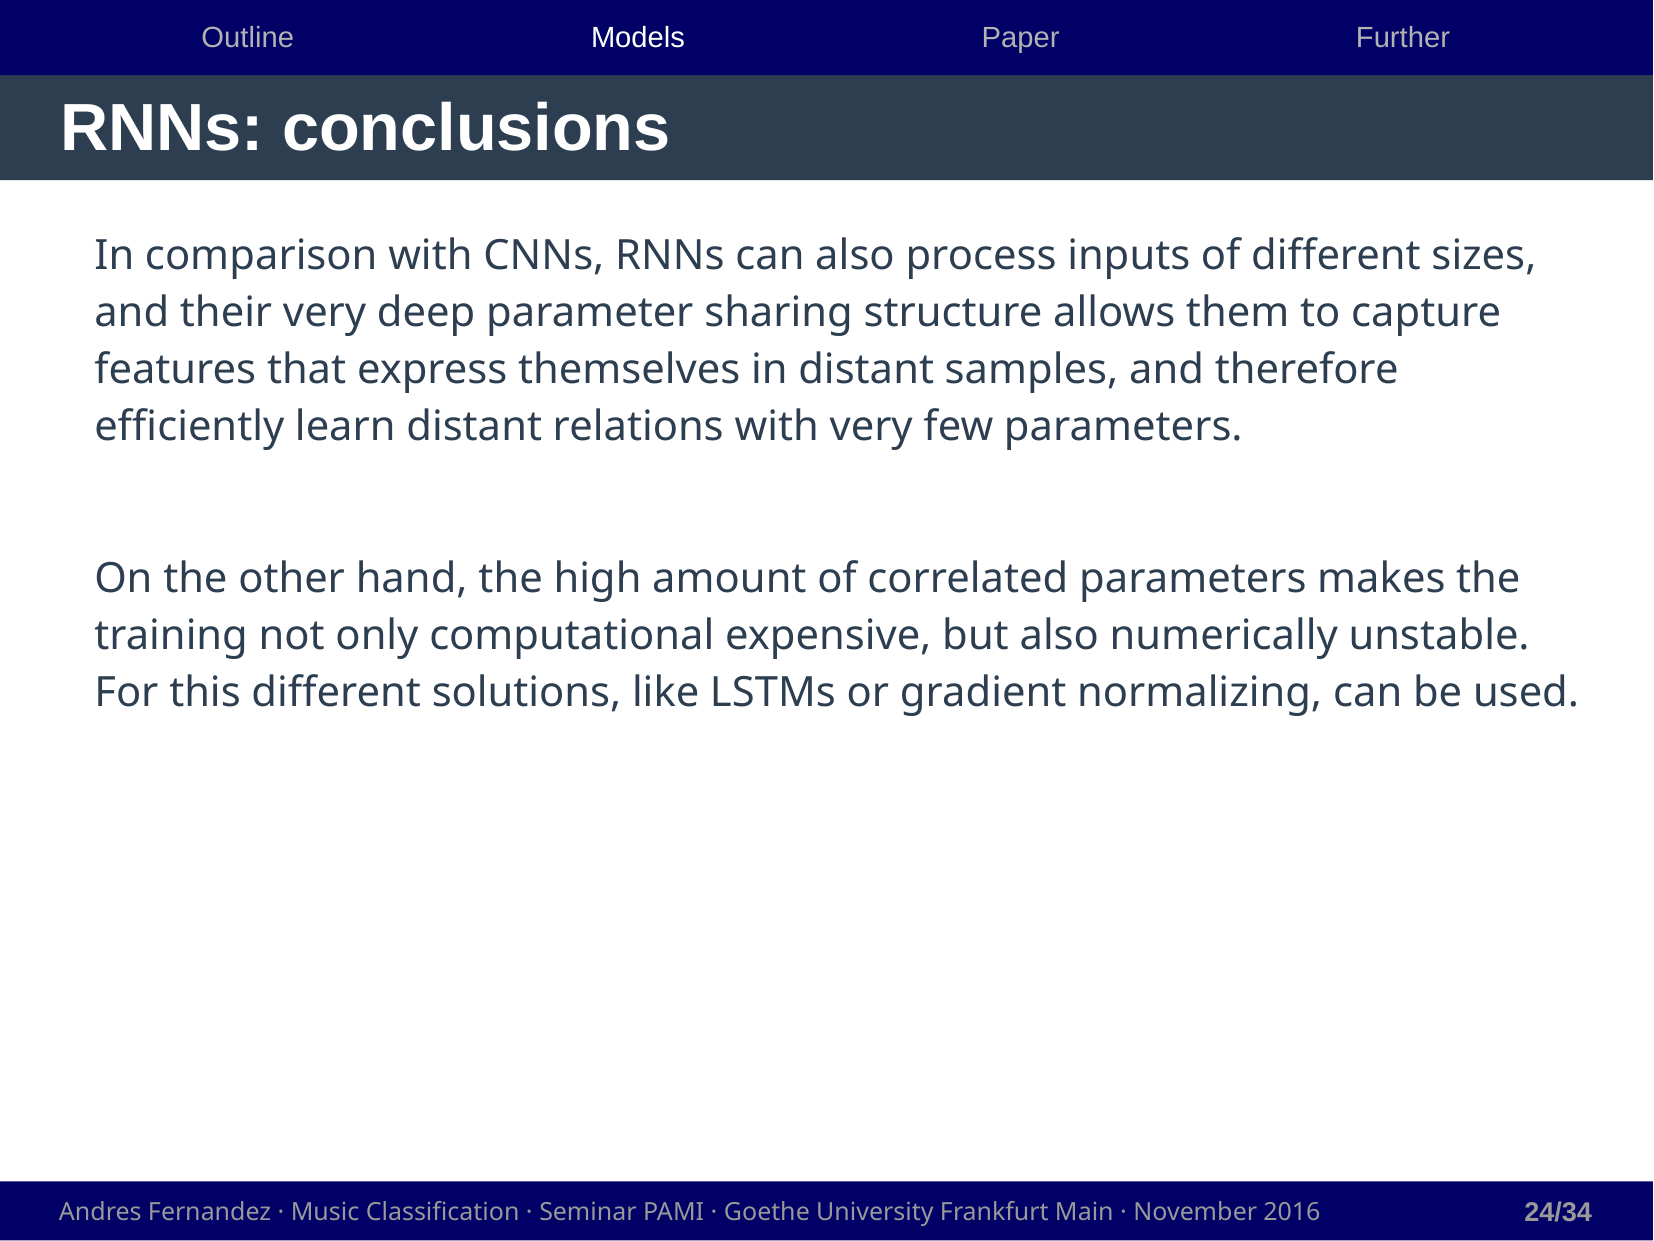

Outline Models Paper Further
# RNNs: conclusions
In comparison with CNNs, RNNs can also process inputs of different sizes, and their very deep parameter sharing structure allows them to capture features that express themselves in distant samples, and therefore efficiently learn distant relations with very few parameters.
On the other hand, the high amount of correlated parameters makes the training not only computational expensive, but also numerically unstable. For this different solutions, like LSTMs or gradient normalizing, can be used.